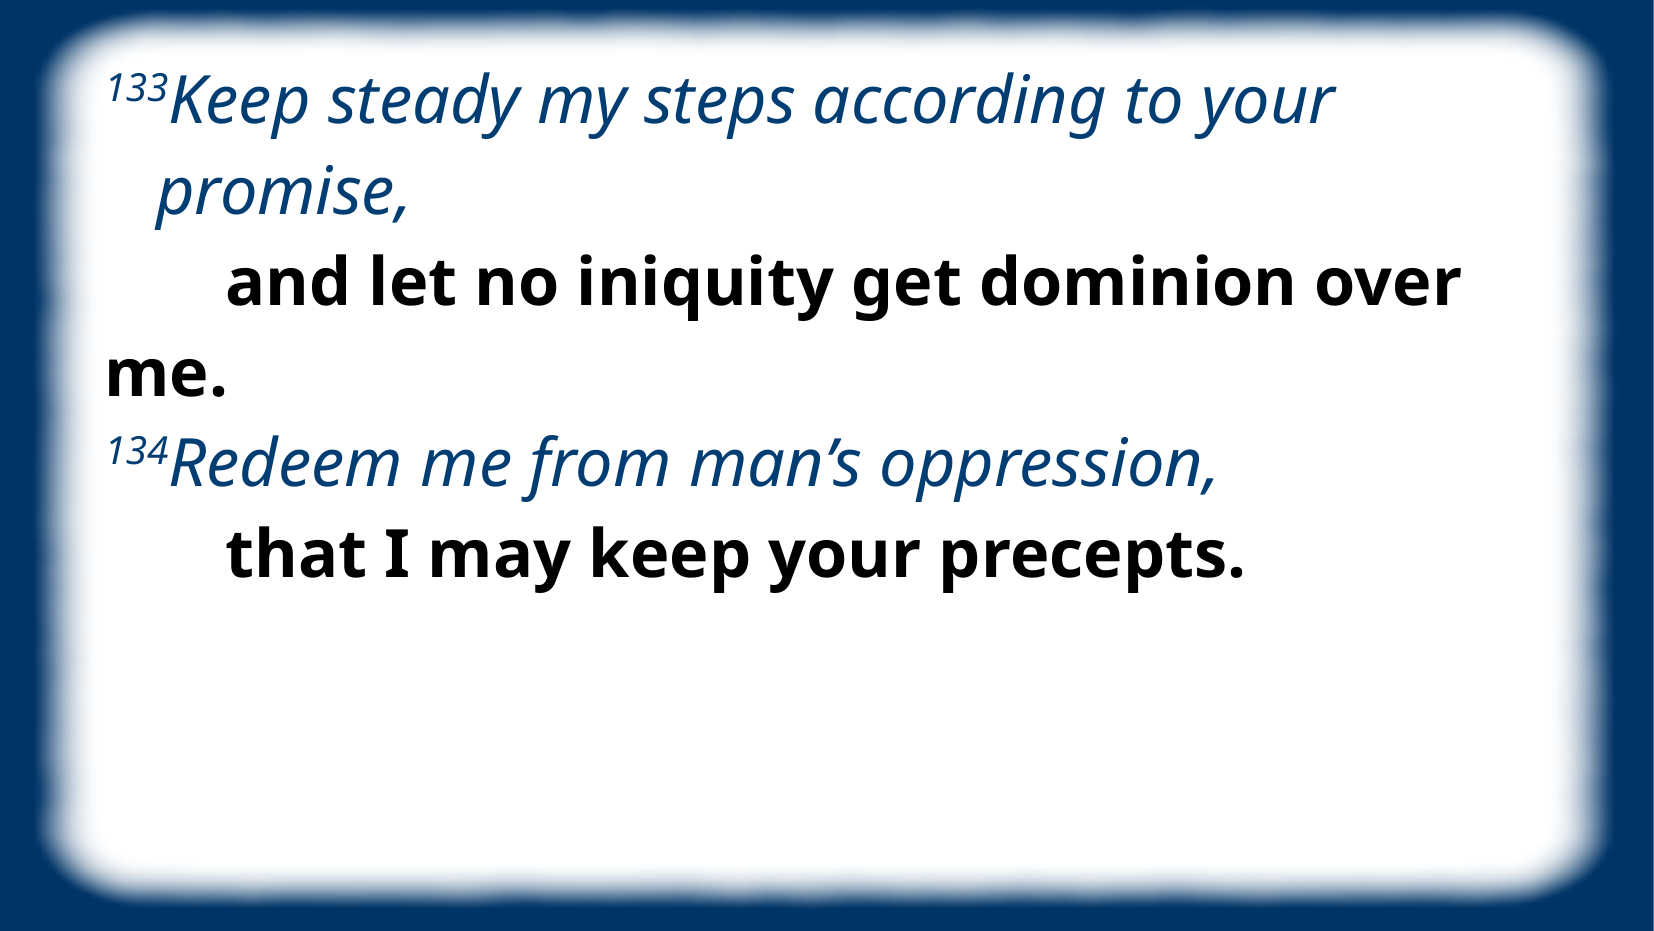

133Keep steady my steps according to your
 promise,
 and let no iniquity get dominion over me.
134Redeem me from man’s oppression,
 that I may keep your precepts.